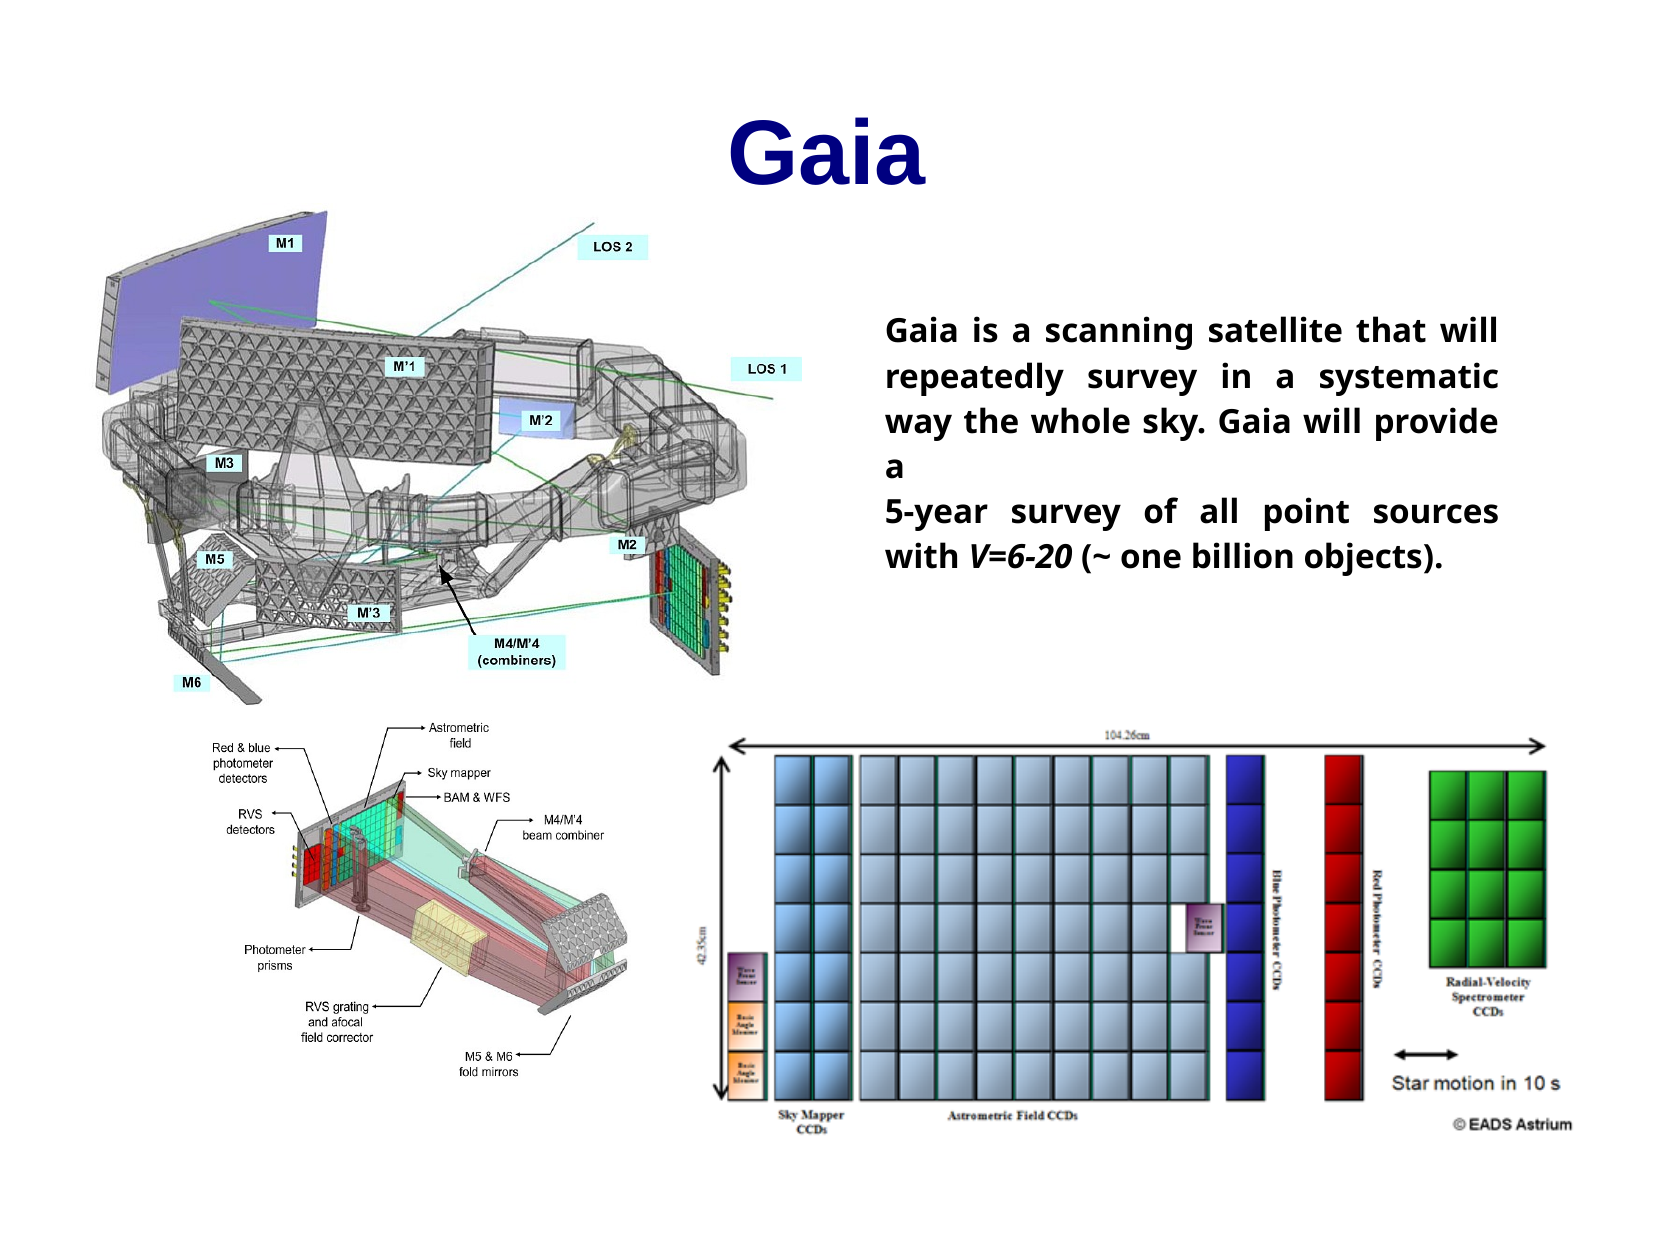

Payload and Telescope
Payload and Telescope
Payload and Telescope
Payload and Telescope
Payload and Telescope
Rotation axis (6h)
Rotation axis (6h)
Rotation axis (6h)
Rotation axis (6h)
Rotation axis (6h)
Basic-Angle-Monitoring (BAM) system
Basic-Angle-Monitoring (BAM) system
Basic-Angle-Monitoring (BAM) system
Basic-Angle-Monitoring (BAM) system
Basic-Angle-Monitoring (BAM) system
Two Sic primary mirrors
1.45  0.50 m2 at 106.5°
Two Sic primary mirrors
1.45  0.50 m2 at 106.5°
Two Sic primary mirrors
1.45  0.50 m2 at 106.5°
Two Sic primary mirrors
1.45  0.50 m2 at 106.5°
Two Sic primary mirrors
1.45  0.50 m2 at 106.5°
SiC torus
(optical bench)
SiC torus
(optical bench)
SiC torus
(optical bench)
SiC torus
(optical bench)
SiC torus
(optical bench)
Combined Focal-Plane Assembly (FPA) with 106 CCD detectors
Combined Focal-Plane Assembly (FPA) with 106 CCD detectors
Combined Focal-Plane Assembly (FPA) with 106 CCD detectors
Combined Focal-Plane Assembly (FPA) with 106 CCD detectors
Combined Focal-Plane Assembly (FPA) with 106 CCD detectors
Superposition of two Fields of View (FoV)
Superposition of two Fields of View (FoV)
Superposition of two Fields of View (FoV)
Superposition of two Fields of View (FoV)
Superposition of two Fields of View (FoV)
Radial-Velocity Spectrometer (RVS)
Radial-Velocity Spectrometer (RVS)
Radial-Velocity Spectrometer (RVS)
Radial-Velocity Spectrometer (RVS)
Radial-Velocity Spectrometer (RVS)
Figure courtesy EADS-Astrium
Figure courtesy EADS-Astrium
Figure courtesy EADS-Astrium
Figure courtesy EADS-Astrium
Figure courtesy EADS-Astrium
# Gaia
Gaia is a scanning satellite that will repeatedly survey in a systematic way the whole sky. Gaia will provide a
5-year survey of all point sources with V=6-20 (~ one billion objects).